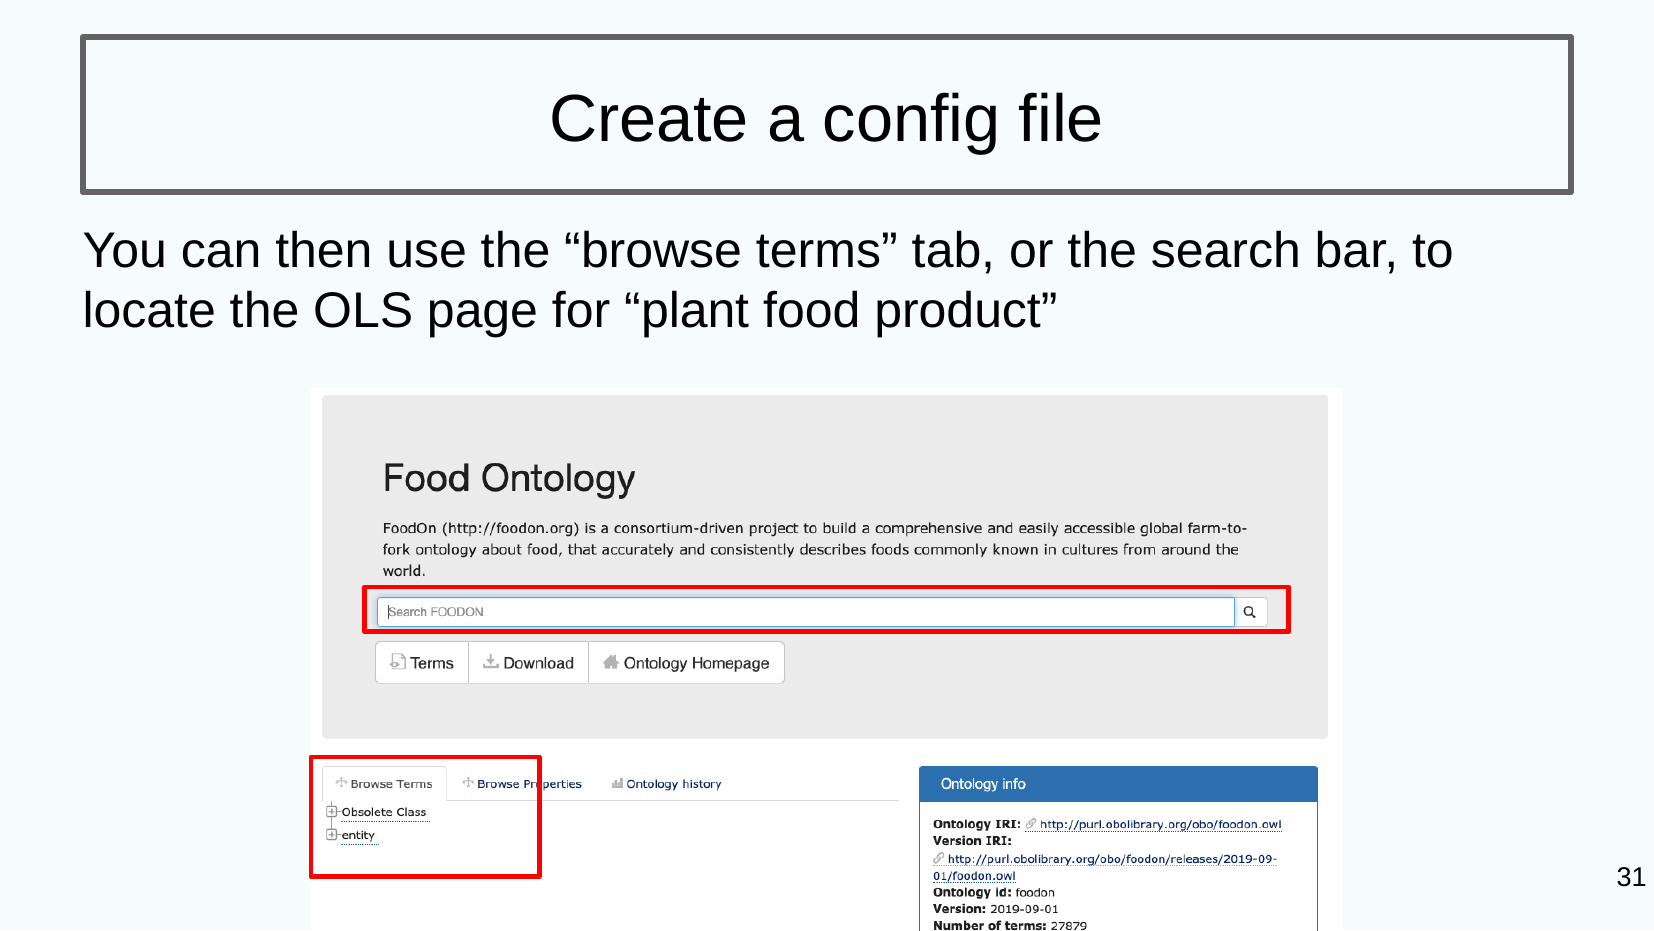

Create a config file
You can then use the “browse terms” tab, or the search bar, to locate the OLS page for “plant food product”